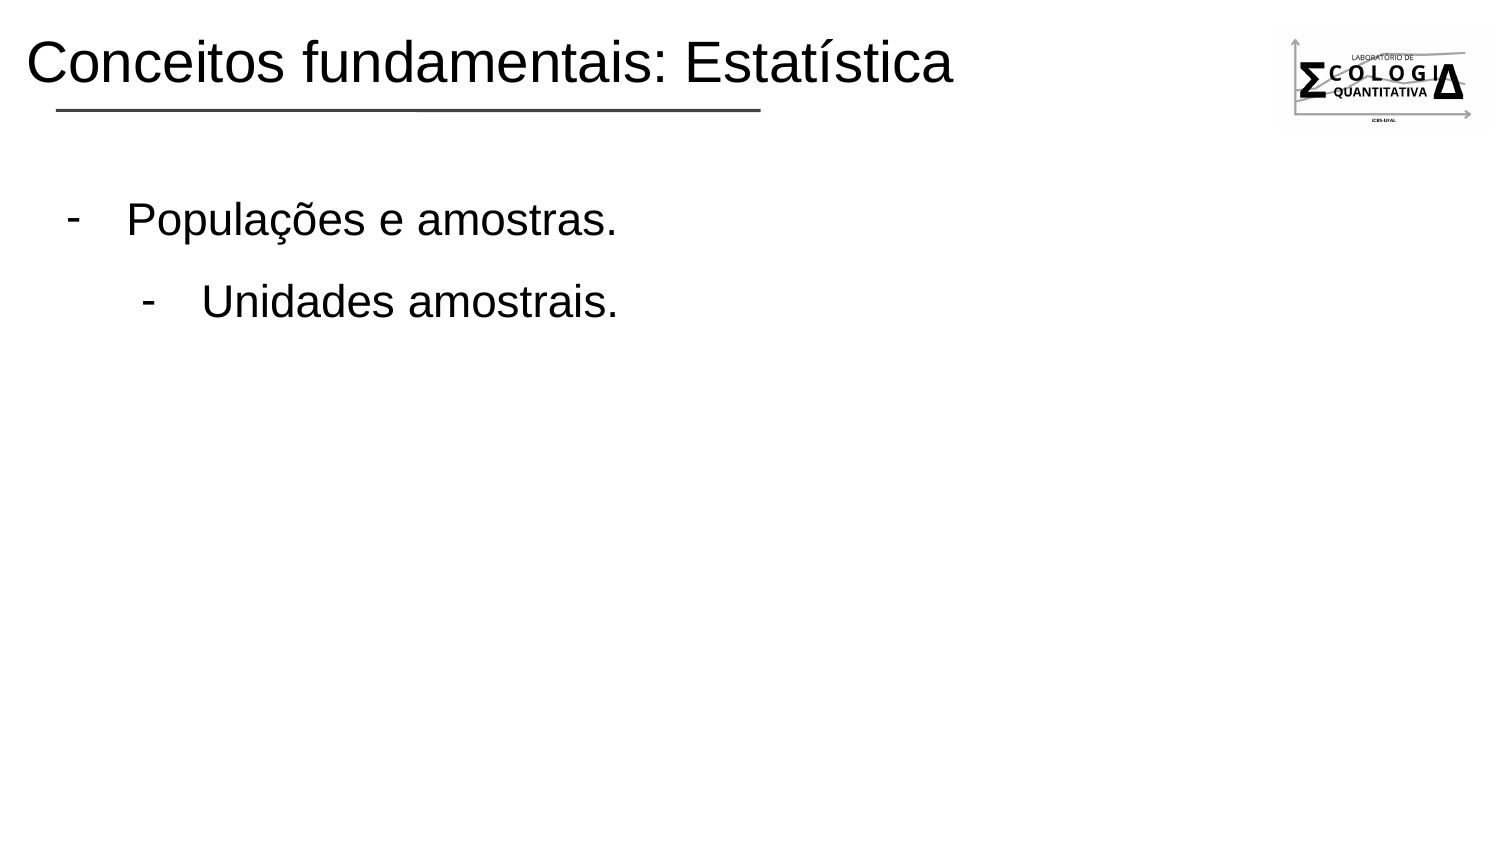

Conceitos fundamentais: Estatística
Populações e amostras.
Unidades amostrais.